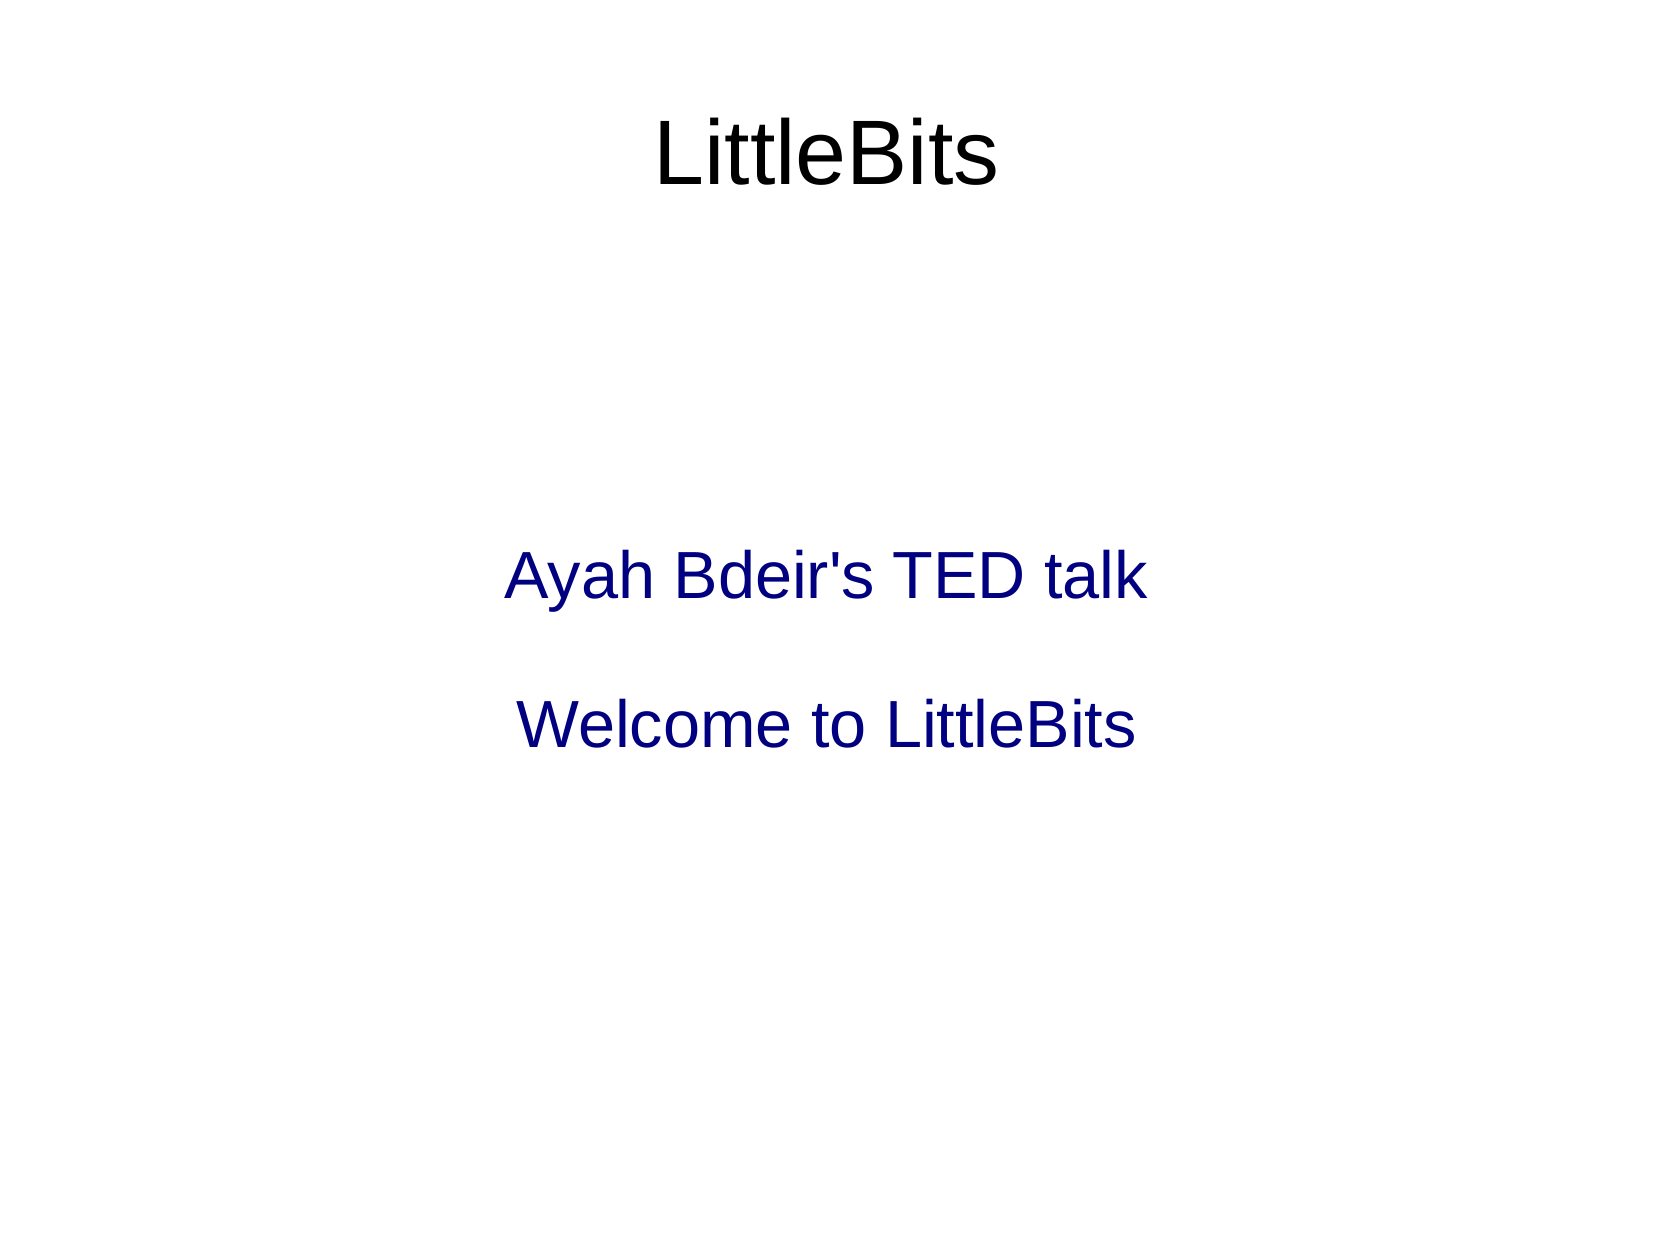

# LittleBits
Ayah Bdeir's TED talk
Welcome to LittleBits